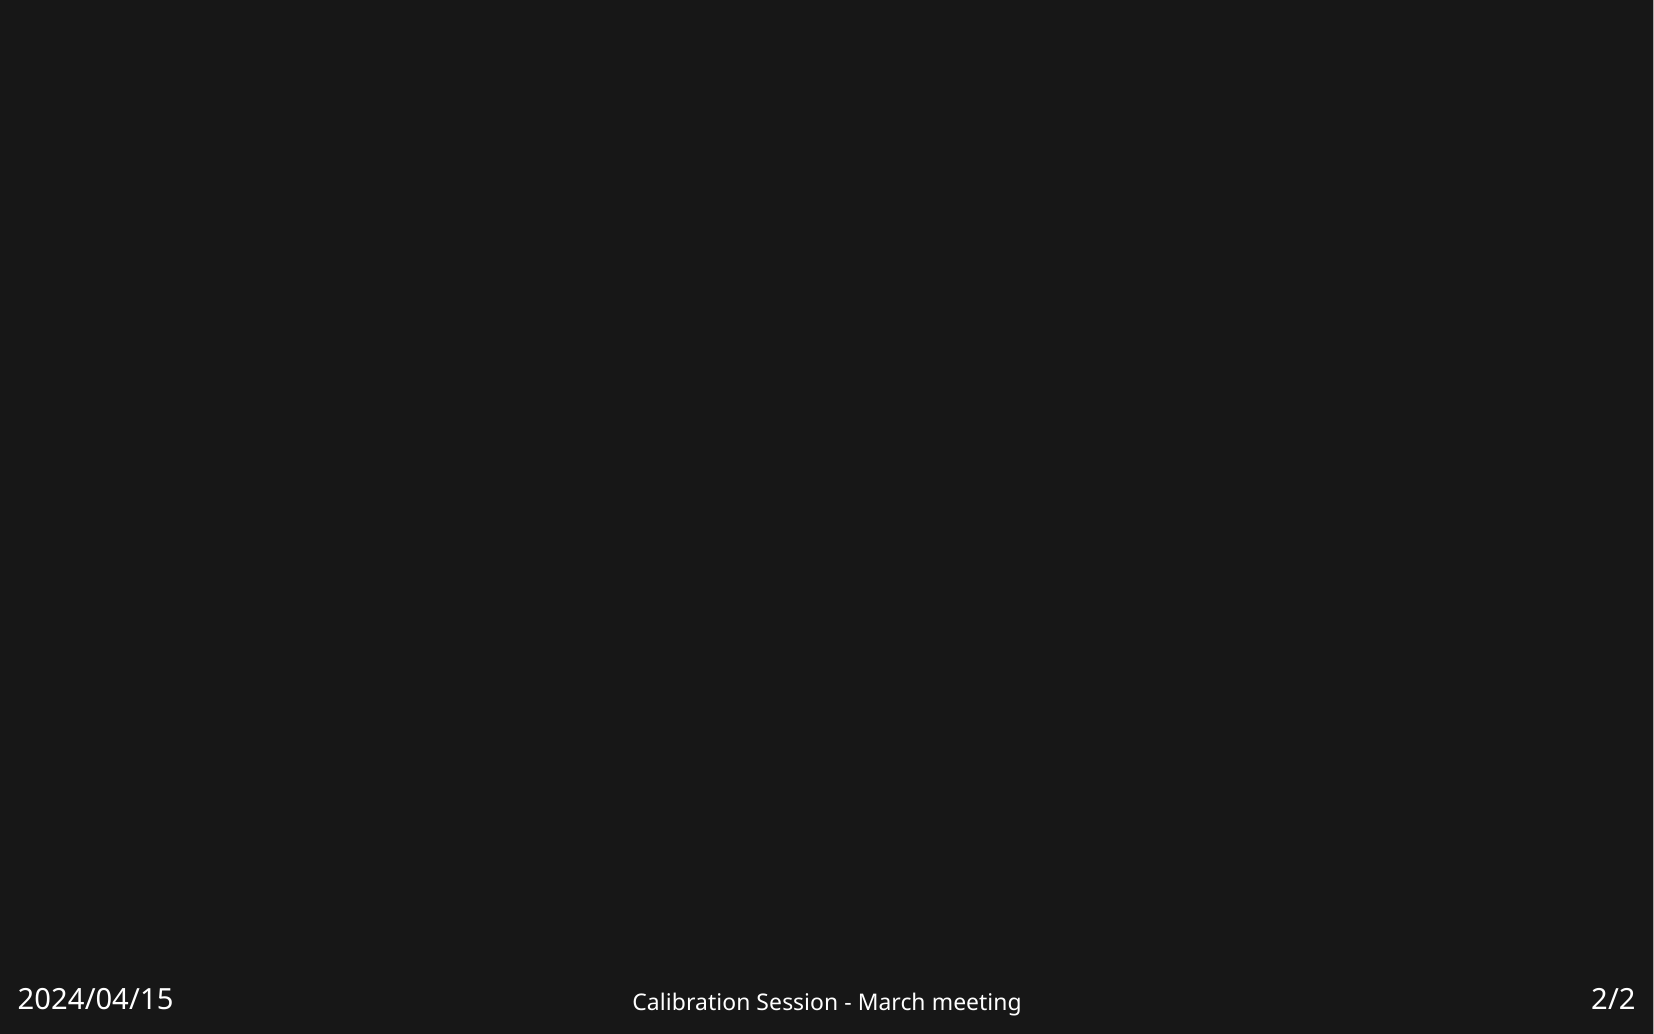

2024/04/15
Calibration Session - March meeting
2